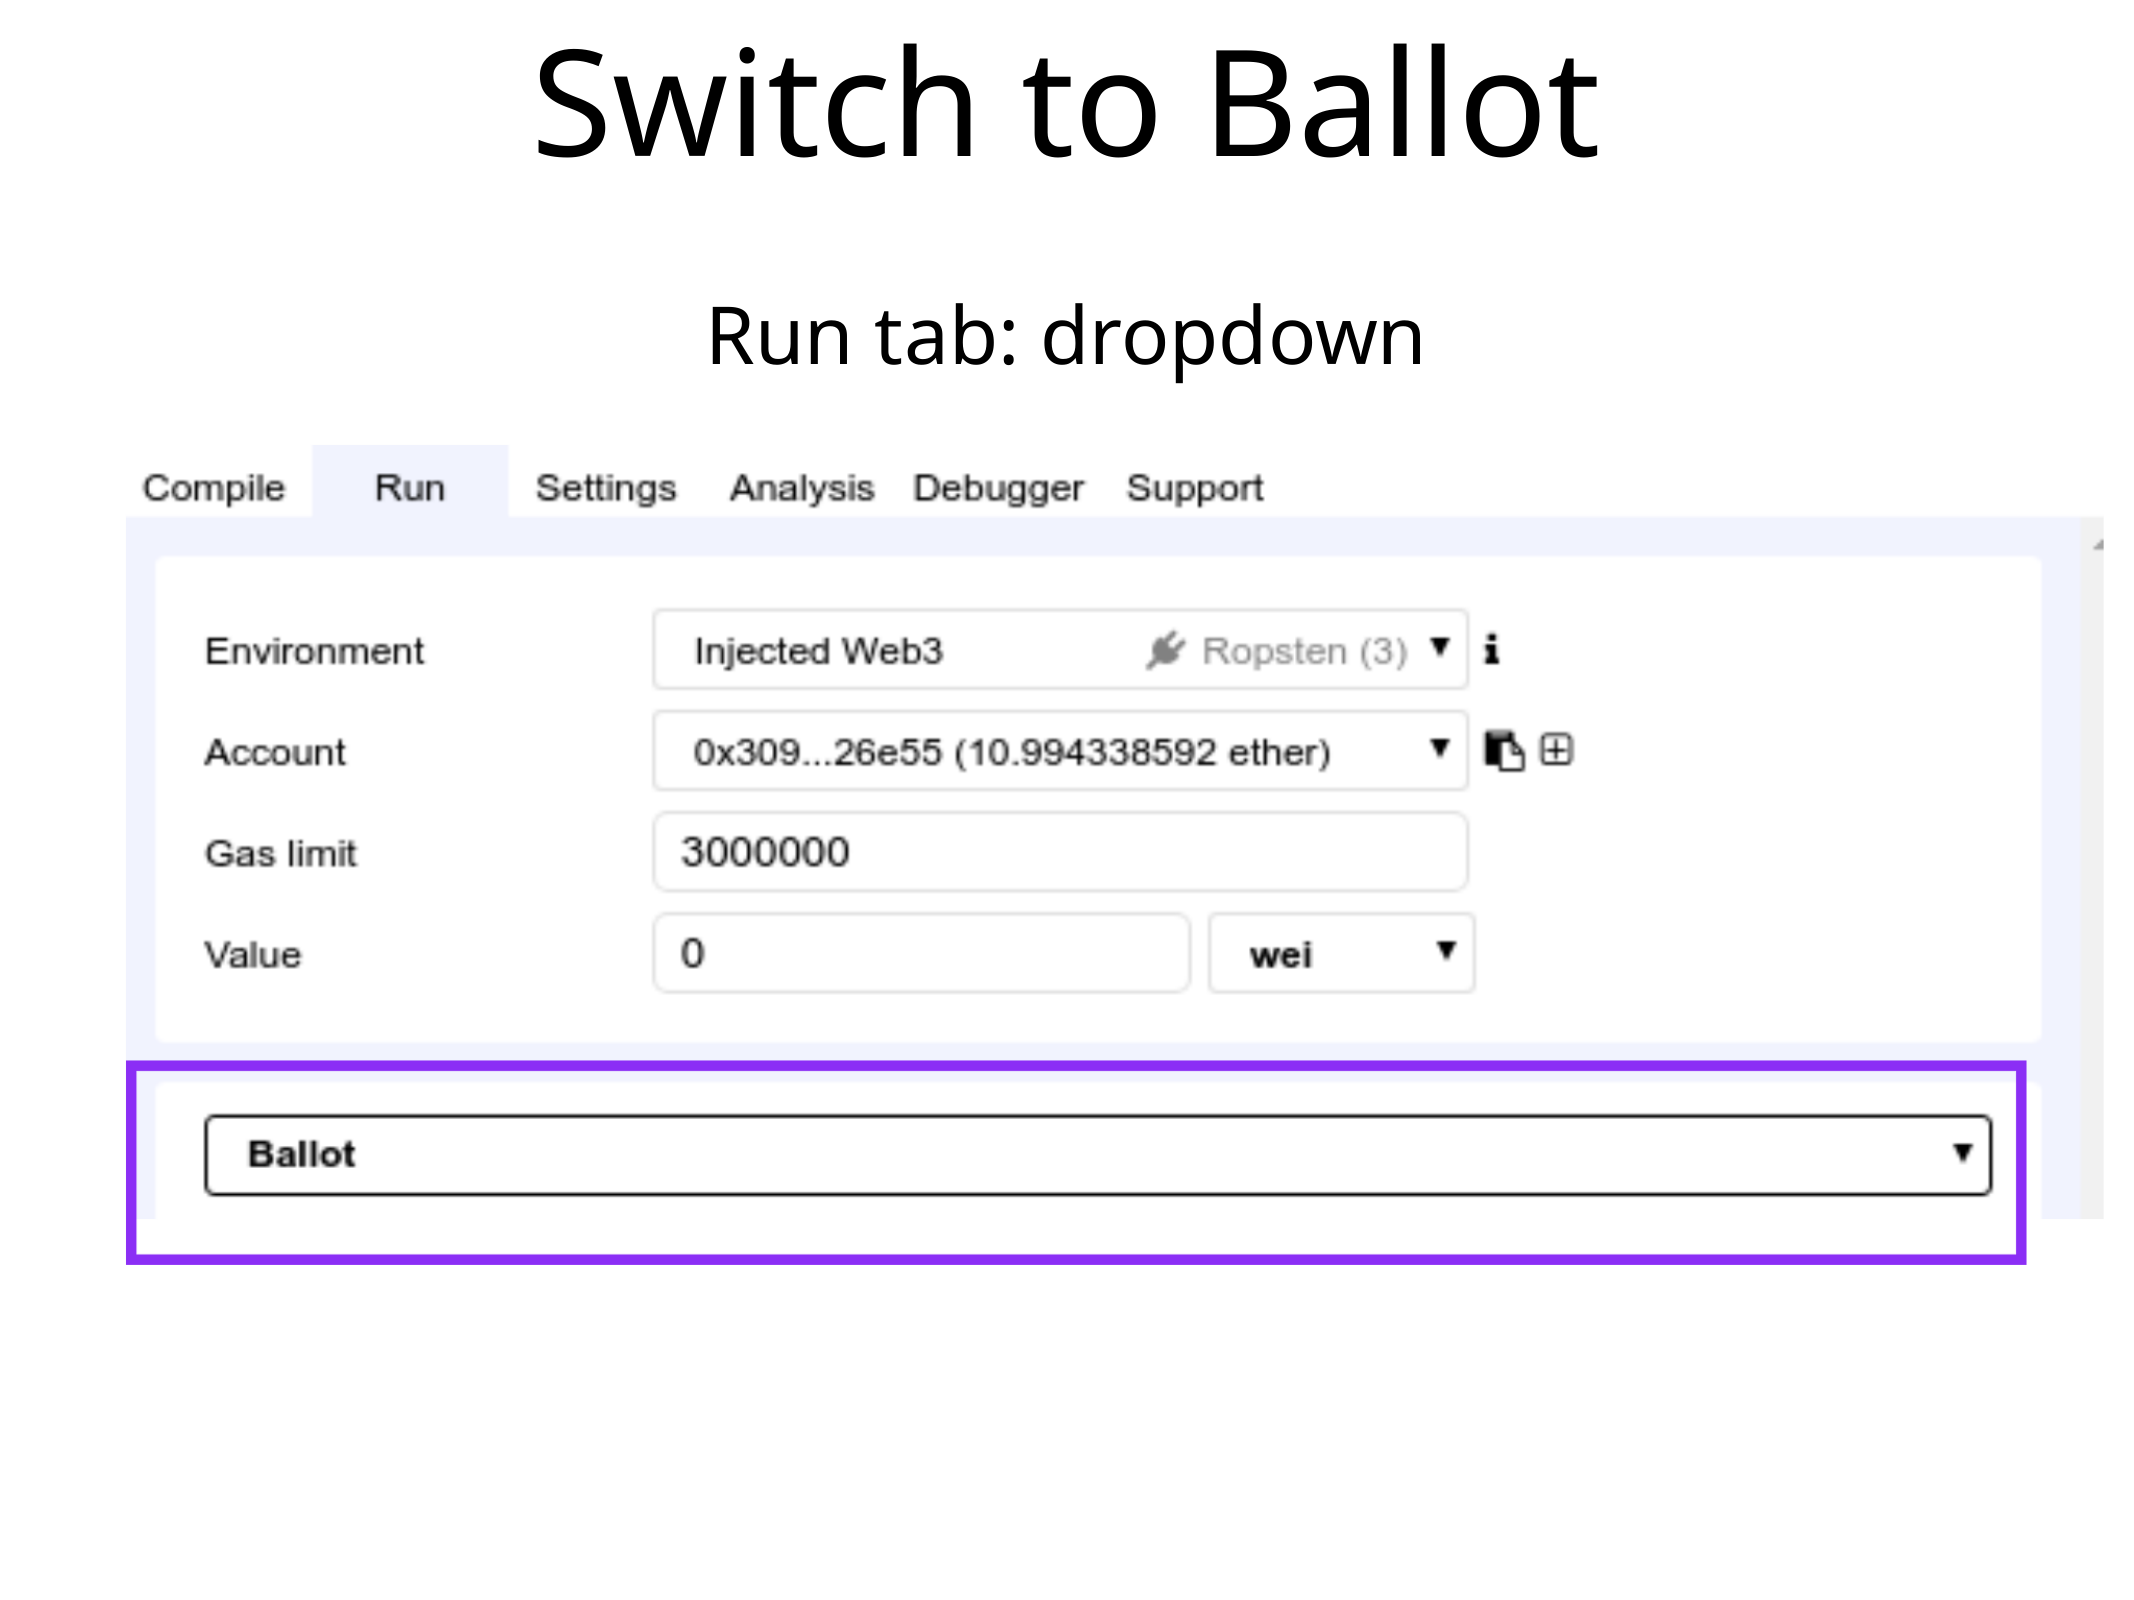

# Switch to Ballot
Run tab: dropdown
( when dependencies.js is the active file )